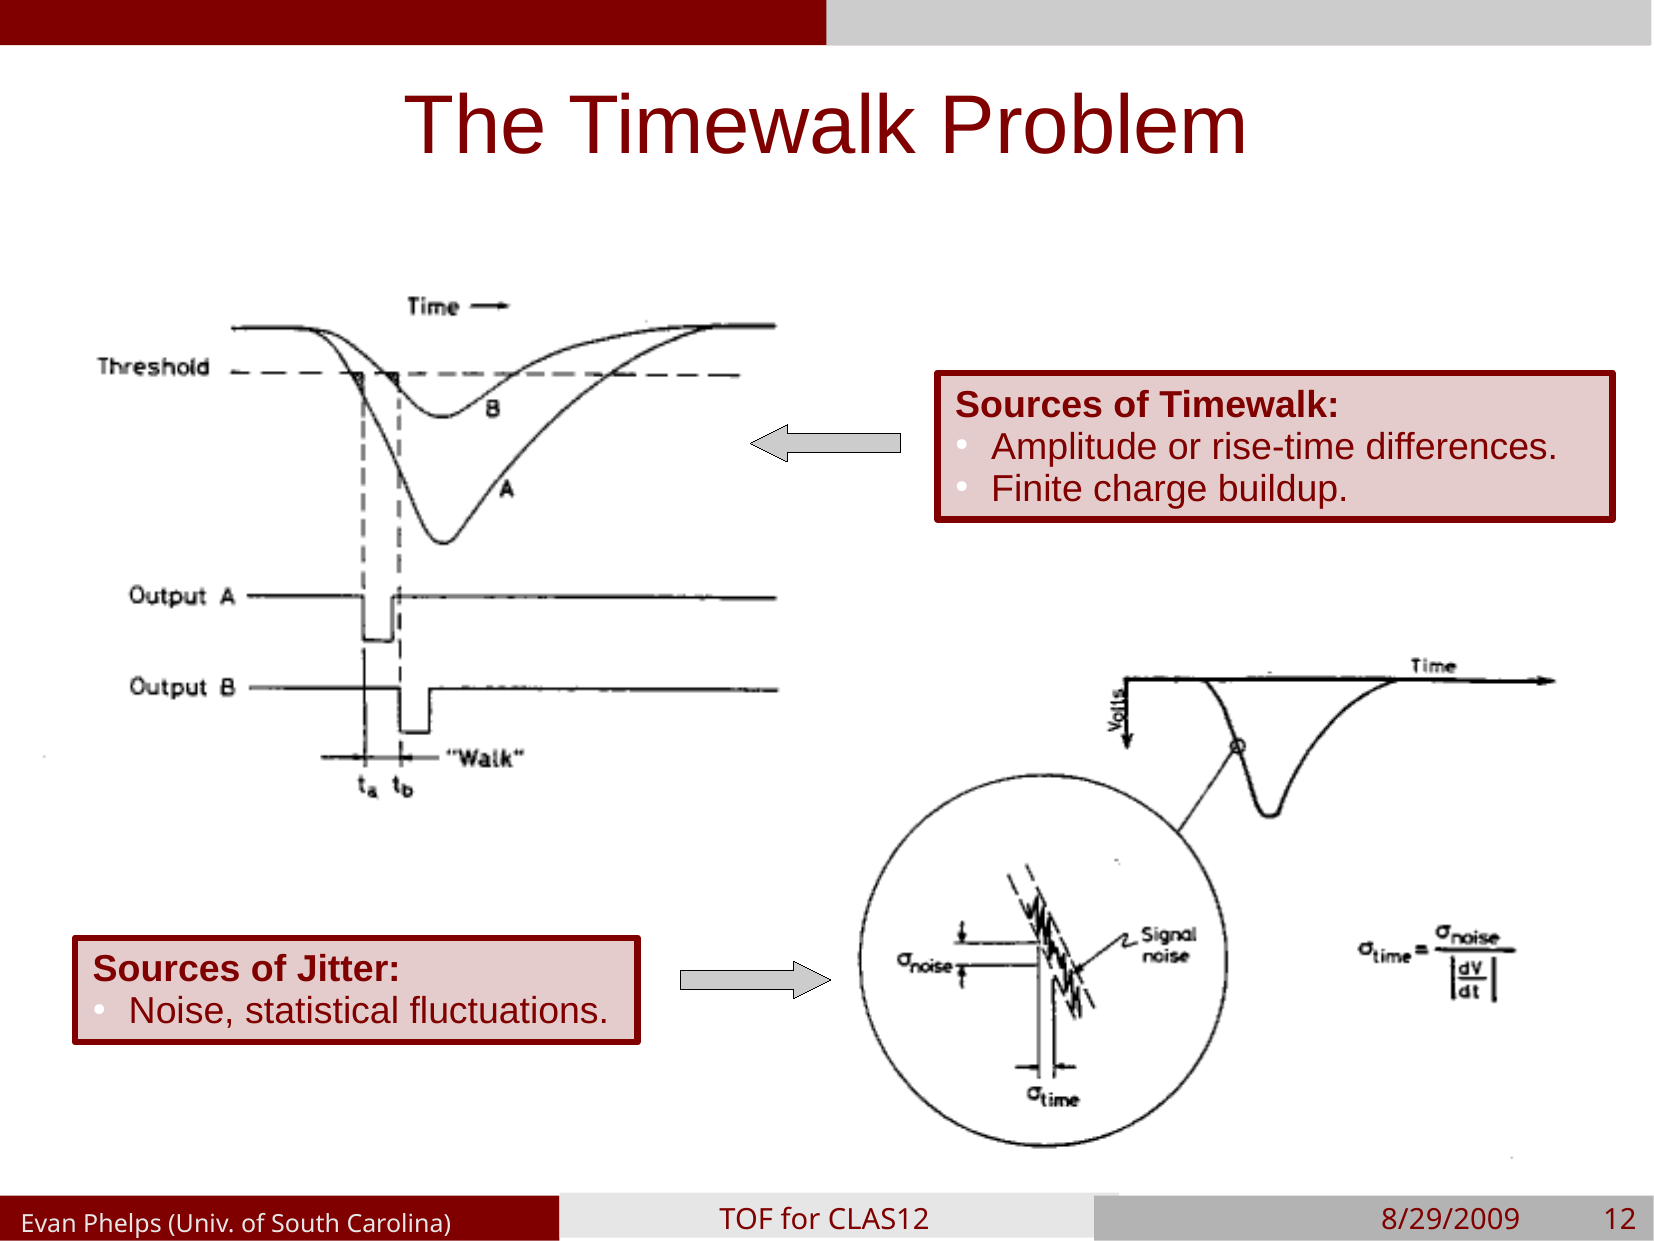

# The Timewalk Problem
Sources of Timewalk:
Amplitude or rise-time differences.
Finite charge buildup.
Sources of Jitter:
Noise, statistical fluctuations.
TOF for CLAS12
12